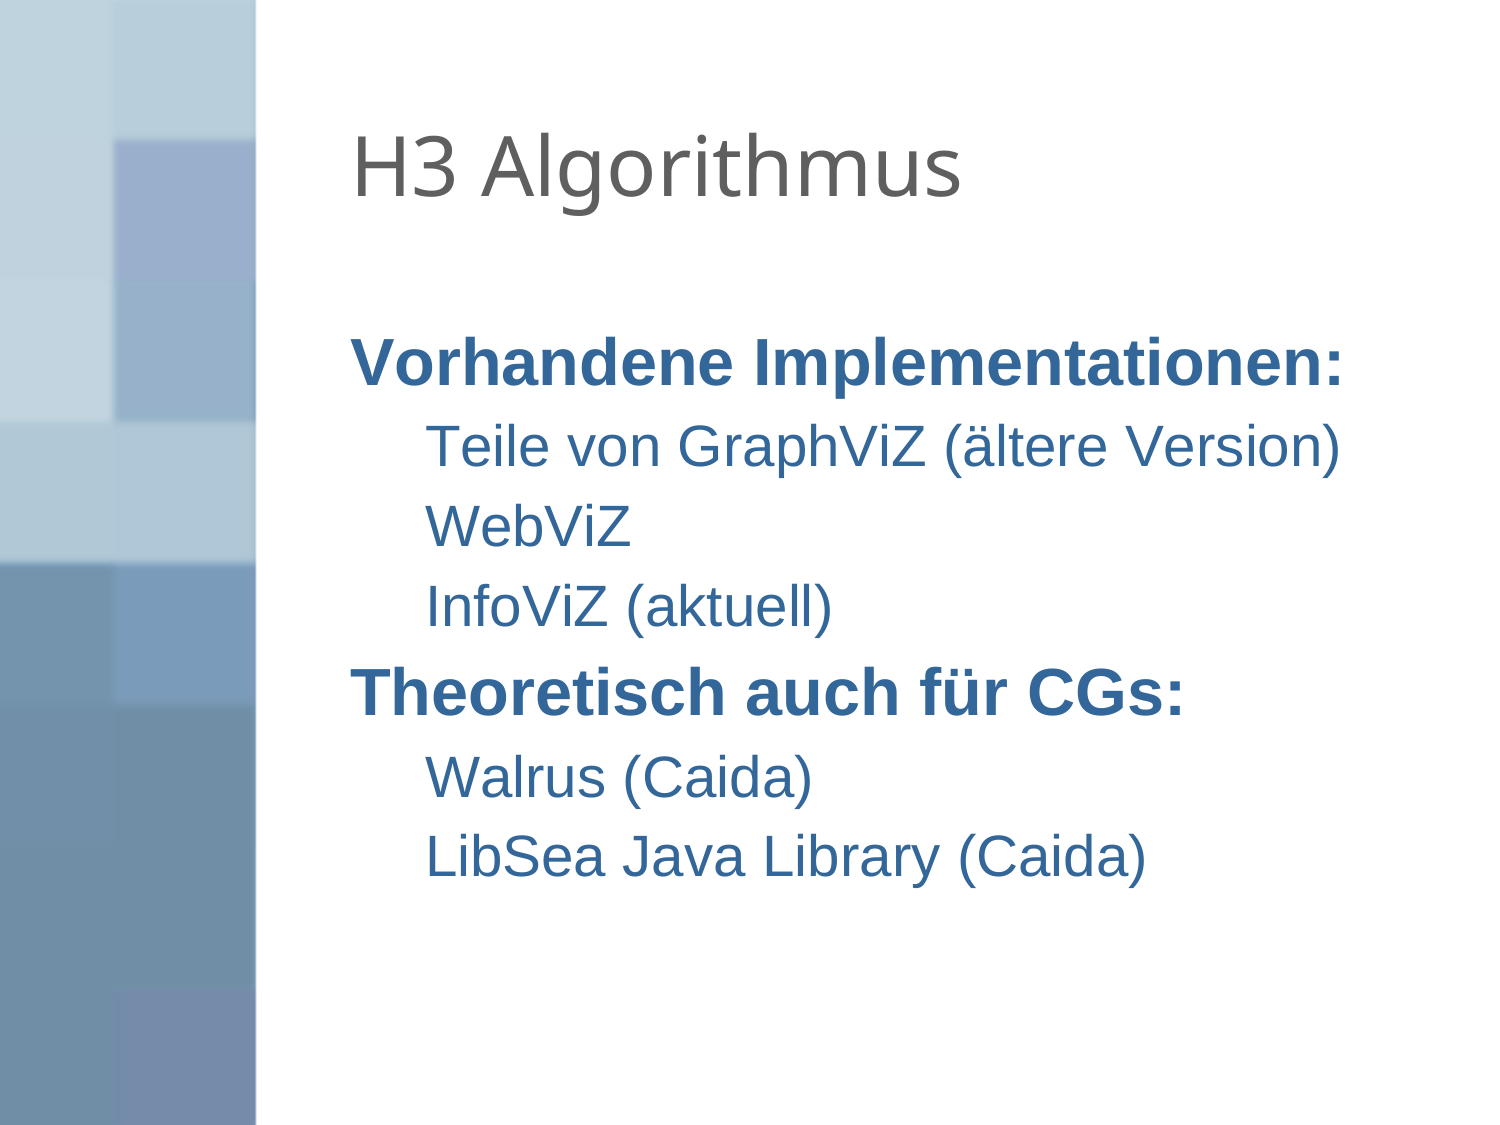

# H3 Algorithmus
Vorhandene Implementationen:
Teile von GraphViZ (ältere Version)
WebViZ
InfoViZ (aktuell)
Theoretisch auch für CGs:
Walrus (Caida)
LibSea Java Library (Caida)